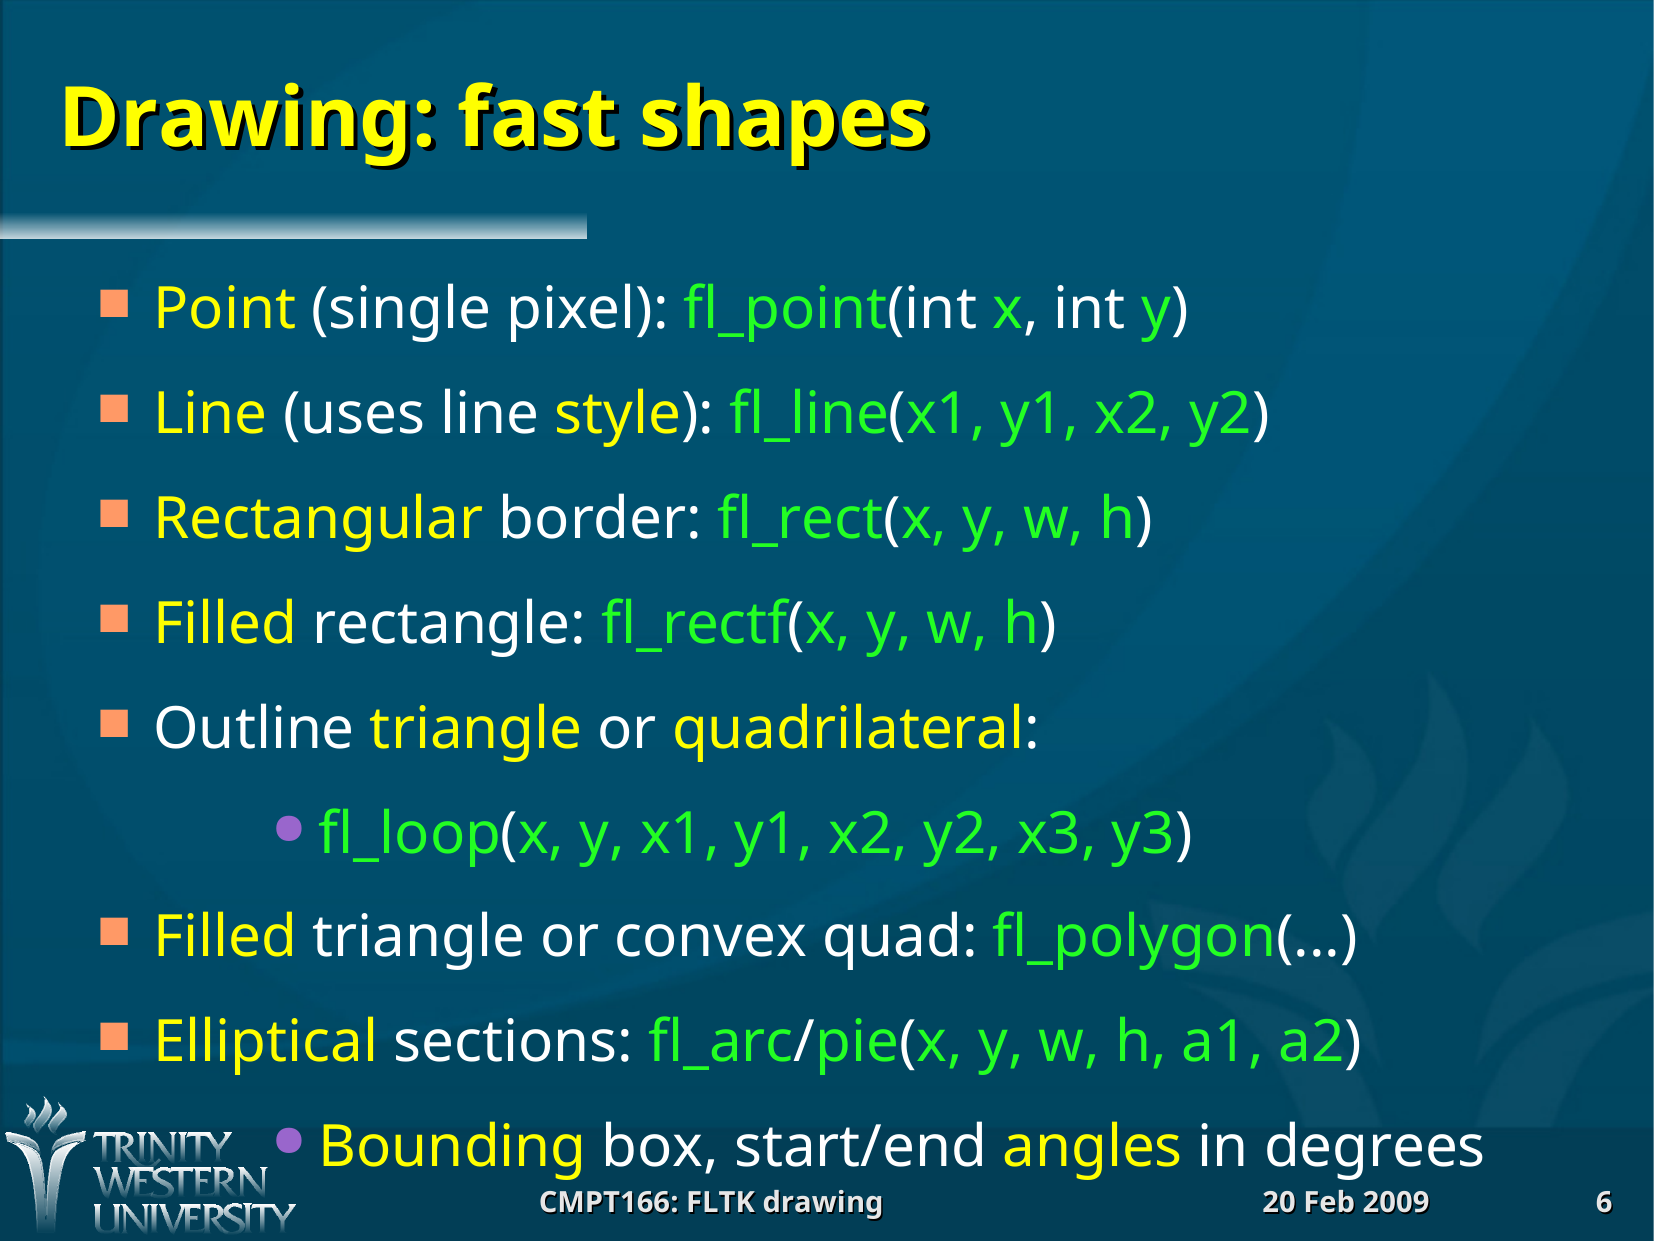

# Drawing: fast shapes
Point (single pixel): fl_point(int x, int y)
Line (uses line style): fl_line(x1, y1, x2, y2)
Rectangular border: fl_rect(x, y, w, h)
Filled rectangle: fl_rectf(x, y, w, h)
Outline triangle or quadrilateral:
fl_loop(x, y, x1, y1, x2, y2, x3, y3)
Filled triangle or convex quad: fl_polygon(...)
Elliptical sections: fl_arc/pie(x, y, w, h, a1, a2)
Bounding box, start/end angles in degrees
CMPT166: FLTK drawing
20 Feb 2009
6